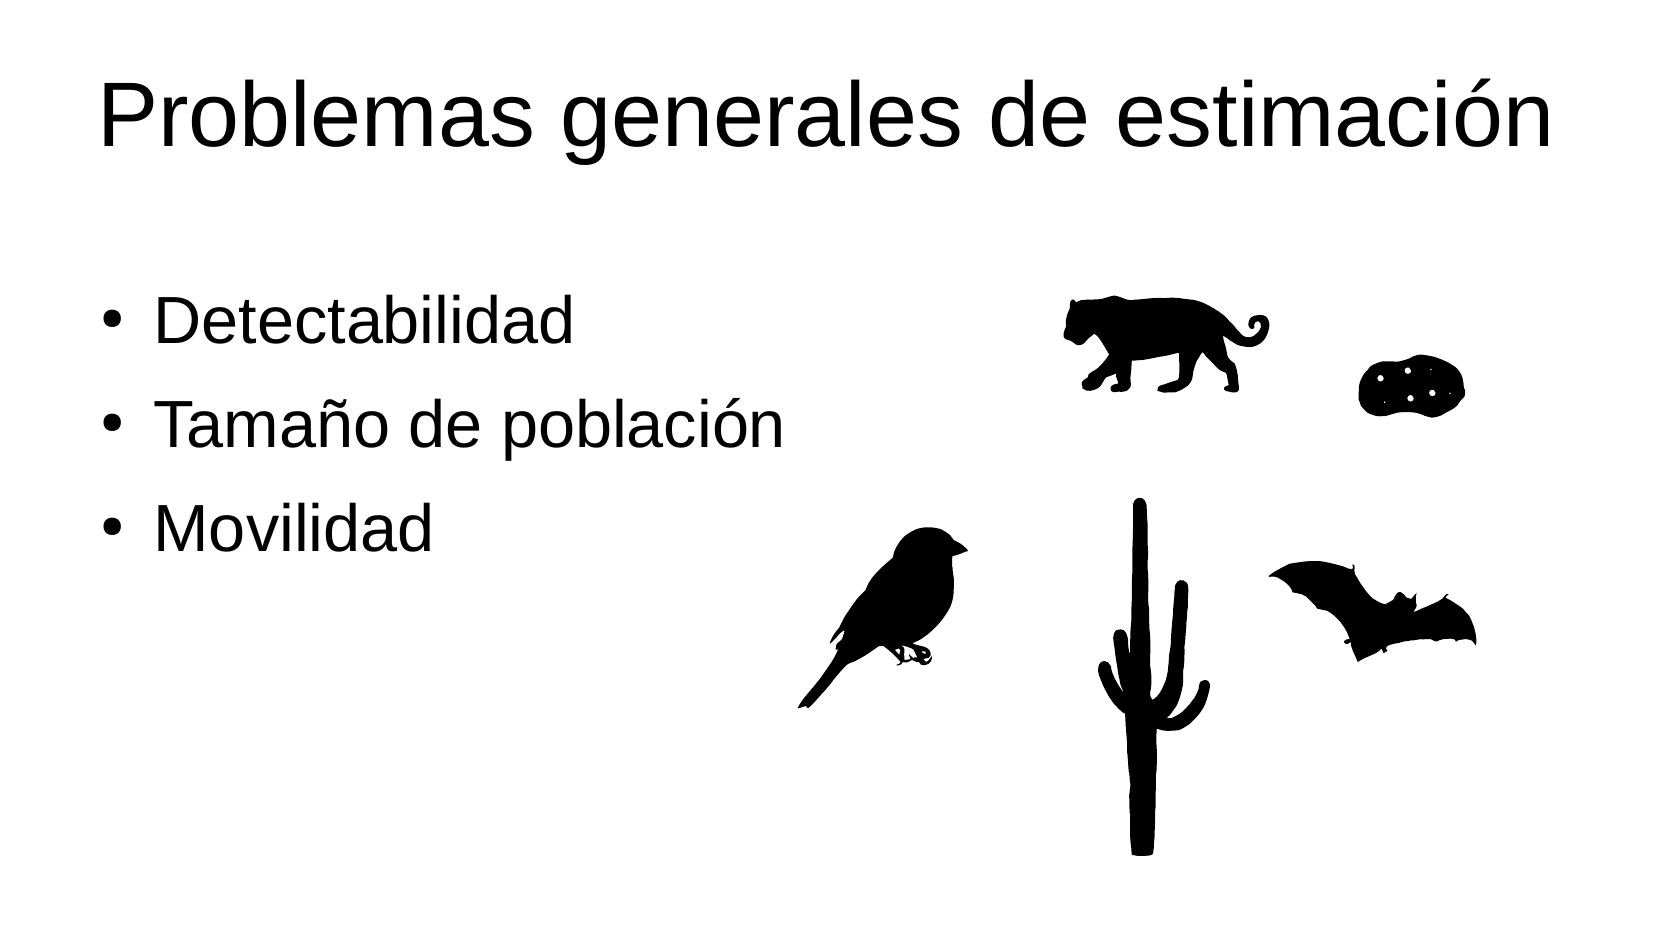

# Problemas generales de estimación
Detectabilidad
Tamaño de población
Movilidad